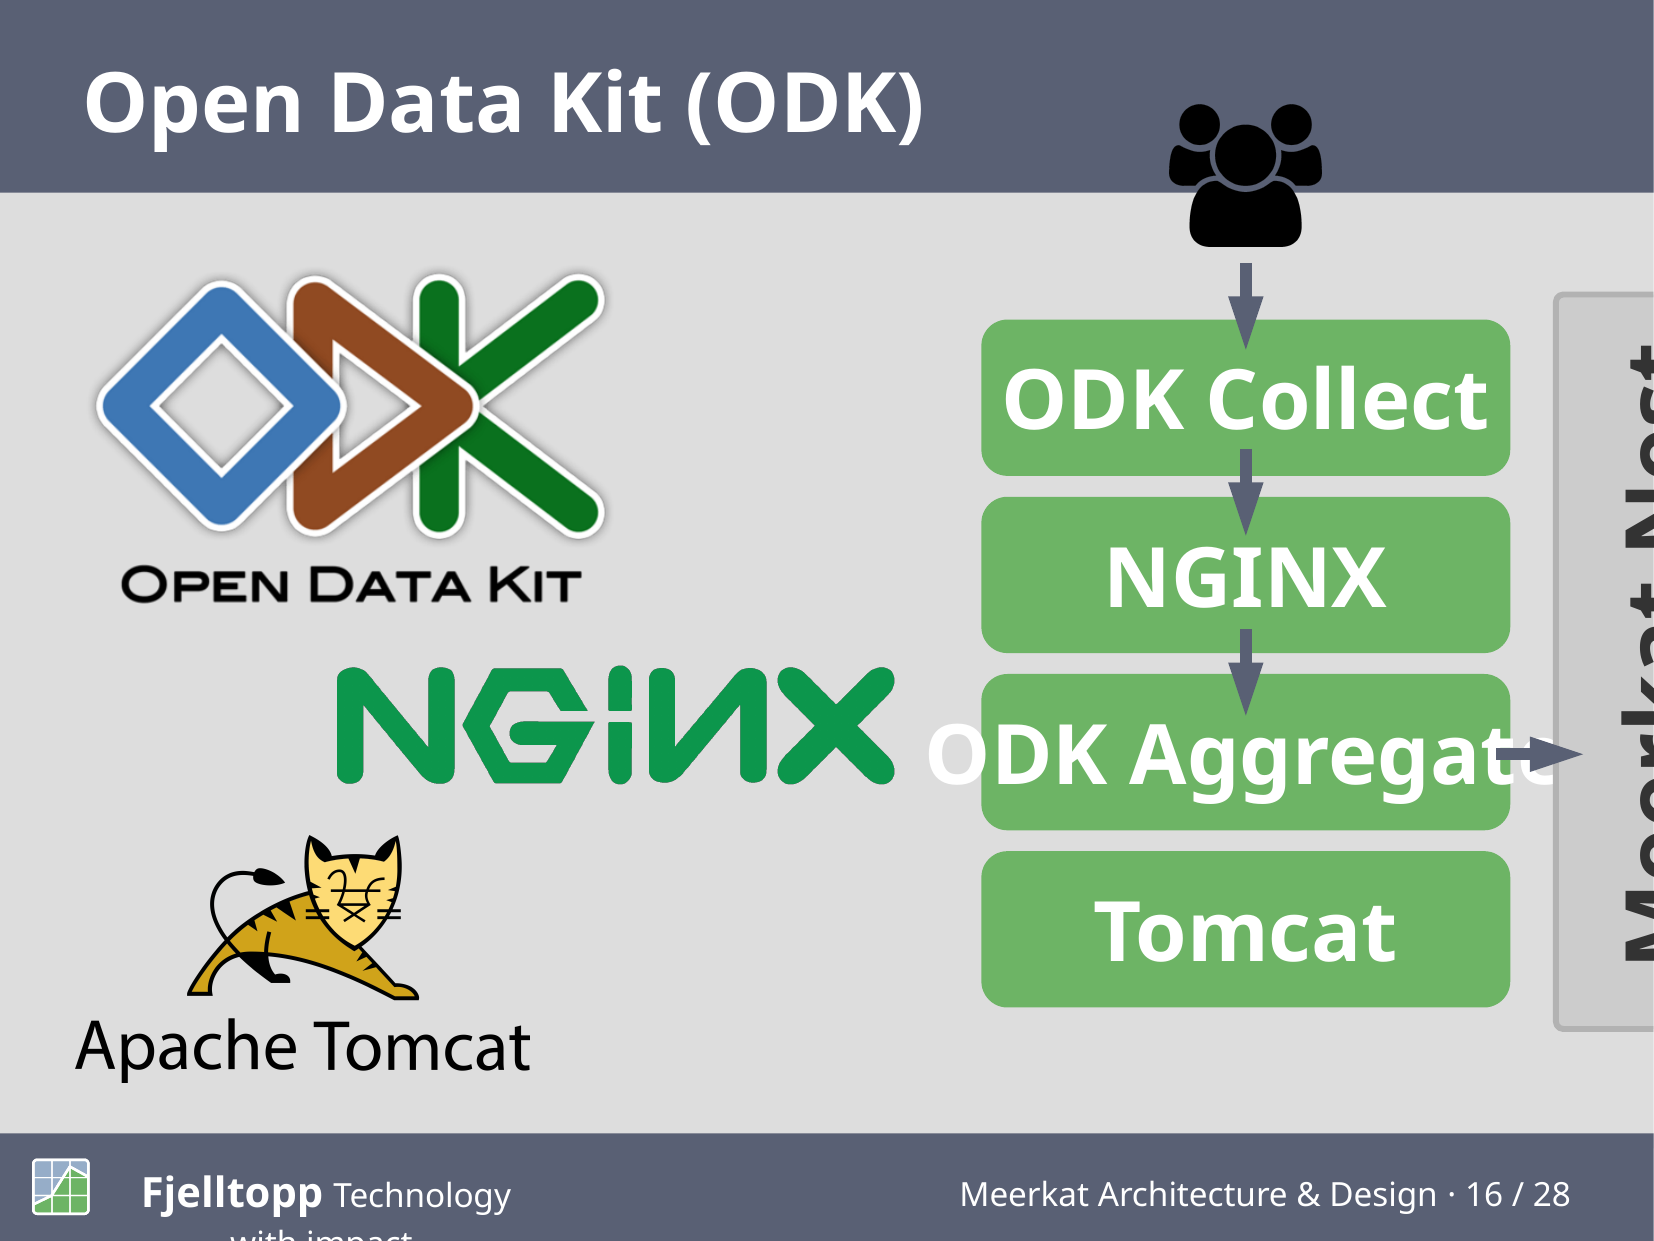

# Open Data Kit (ODK)
ODK Collect
NGINX
Meerkat Nest
ODK Aggregate
Tomcat
16